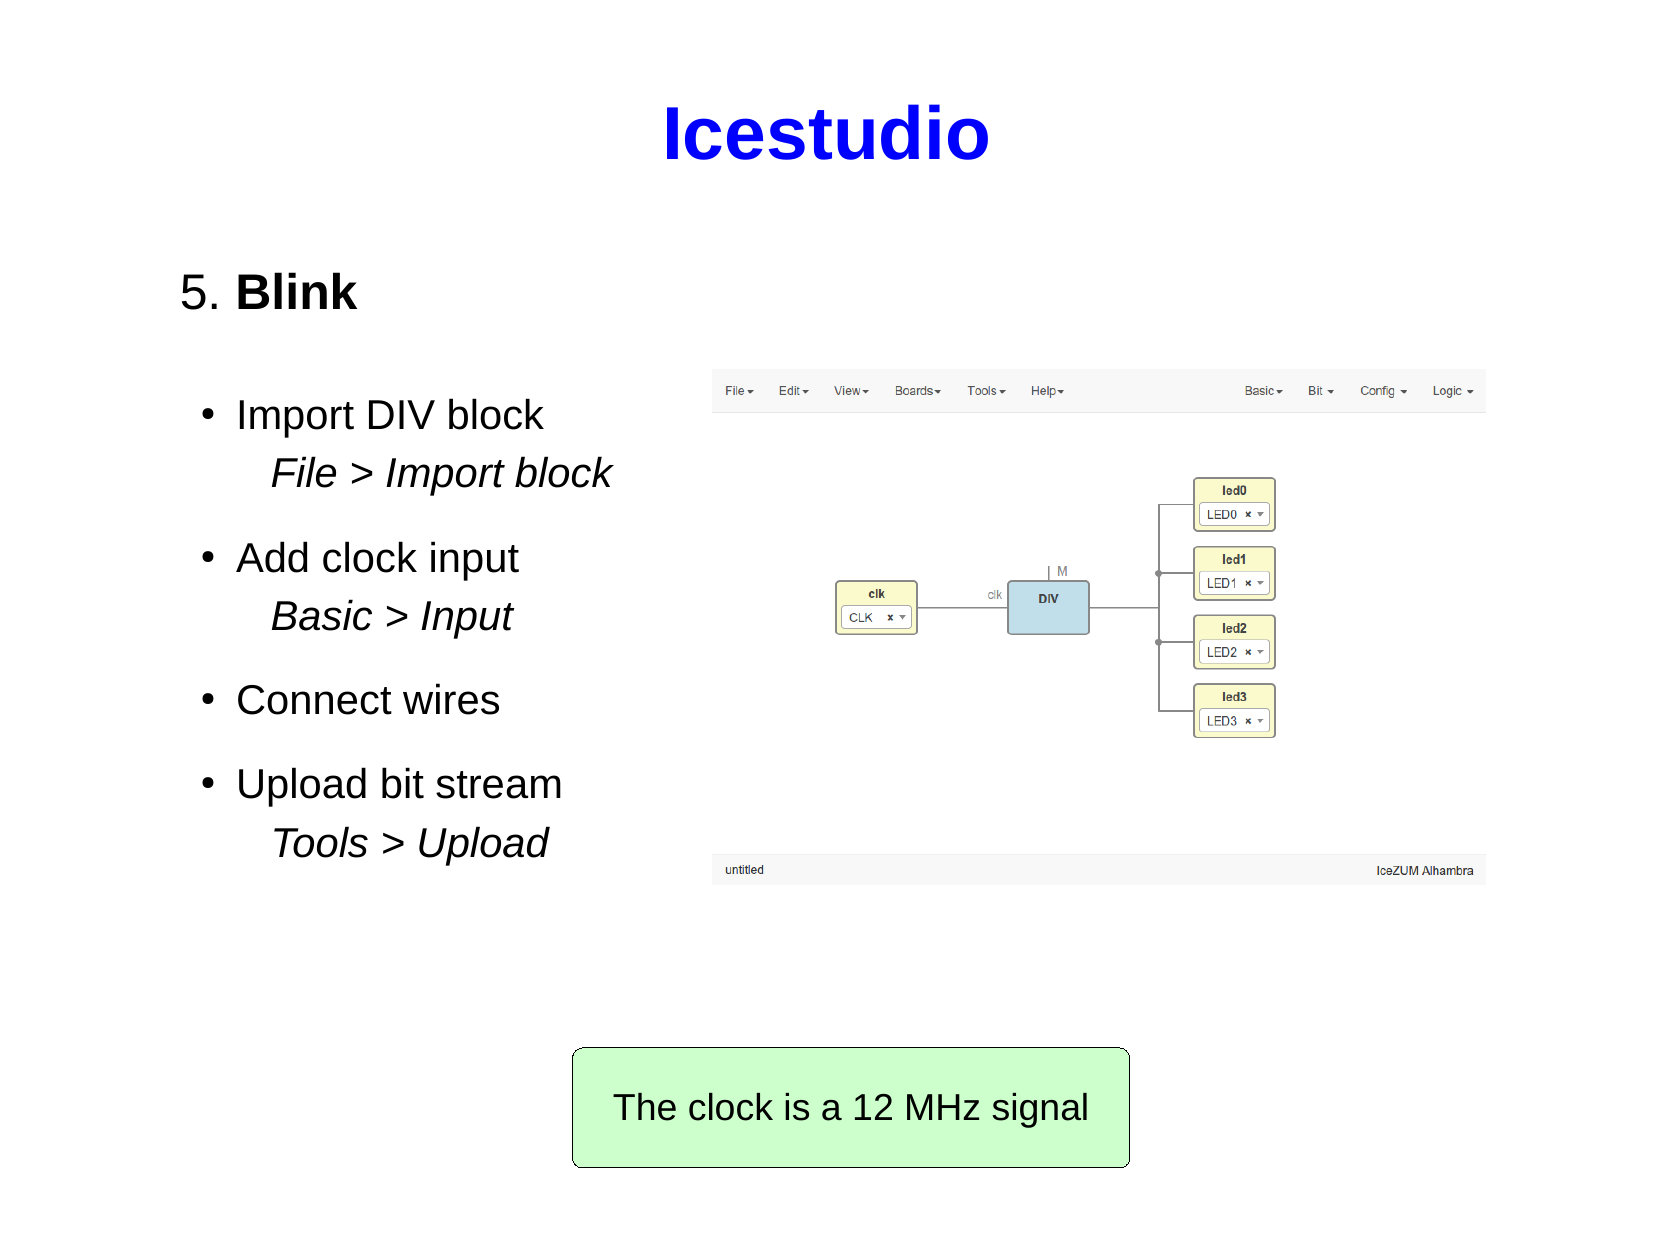

# Icestudio
5. Blink
Import DIV block
 File > Import block
Add clock input
 Basic > Input
Connect wires
Upload bit stream
 Tools > Upload
The clock is a 12 MHz signal